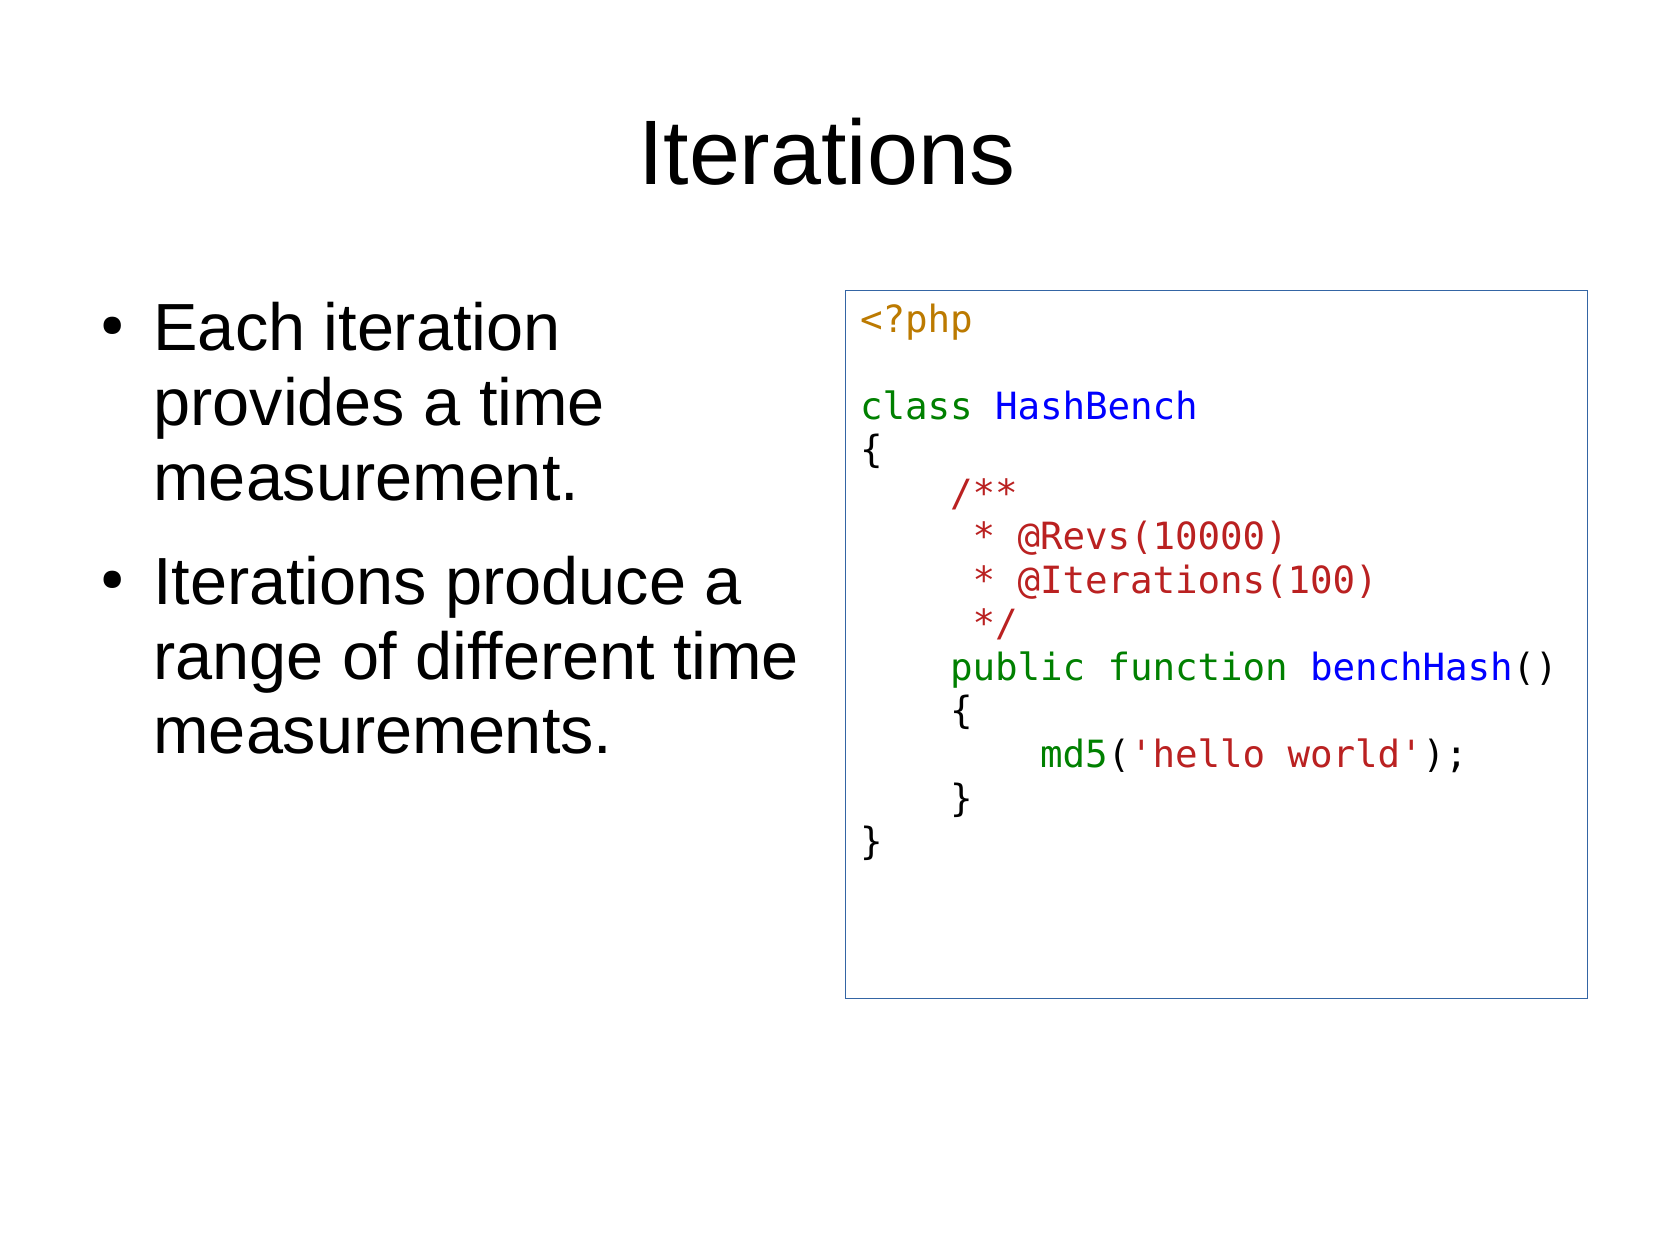

# Iterations
Each iteration provides a time measurement.
Iterations produce a range of different time measurements.
<?php
class HashBench
{
 /**
 * @Revs(10000)
 * @Iterations(100)
 */
 public function benchHash()
 {
 md5('hello world');
 }
}